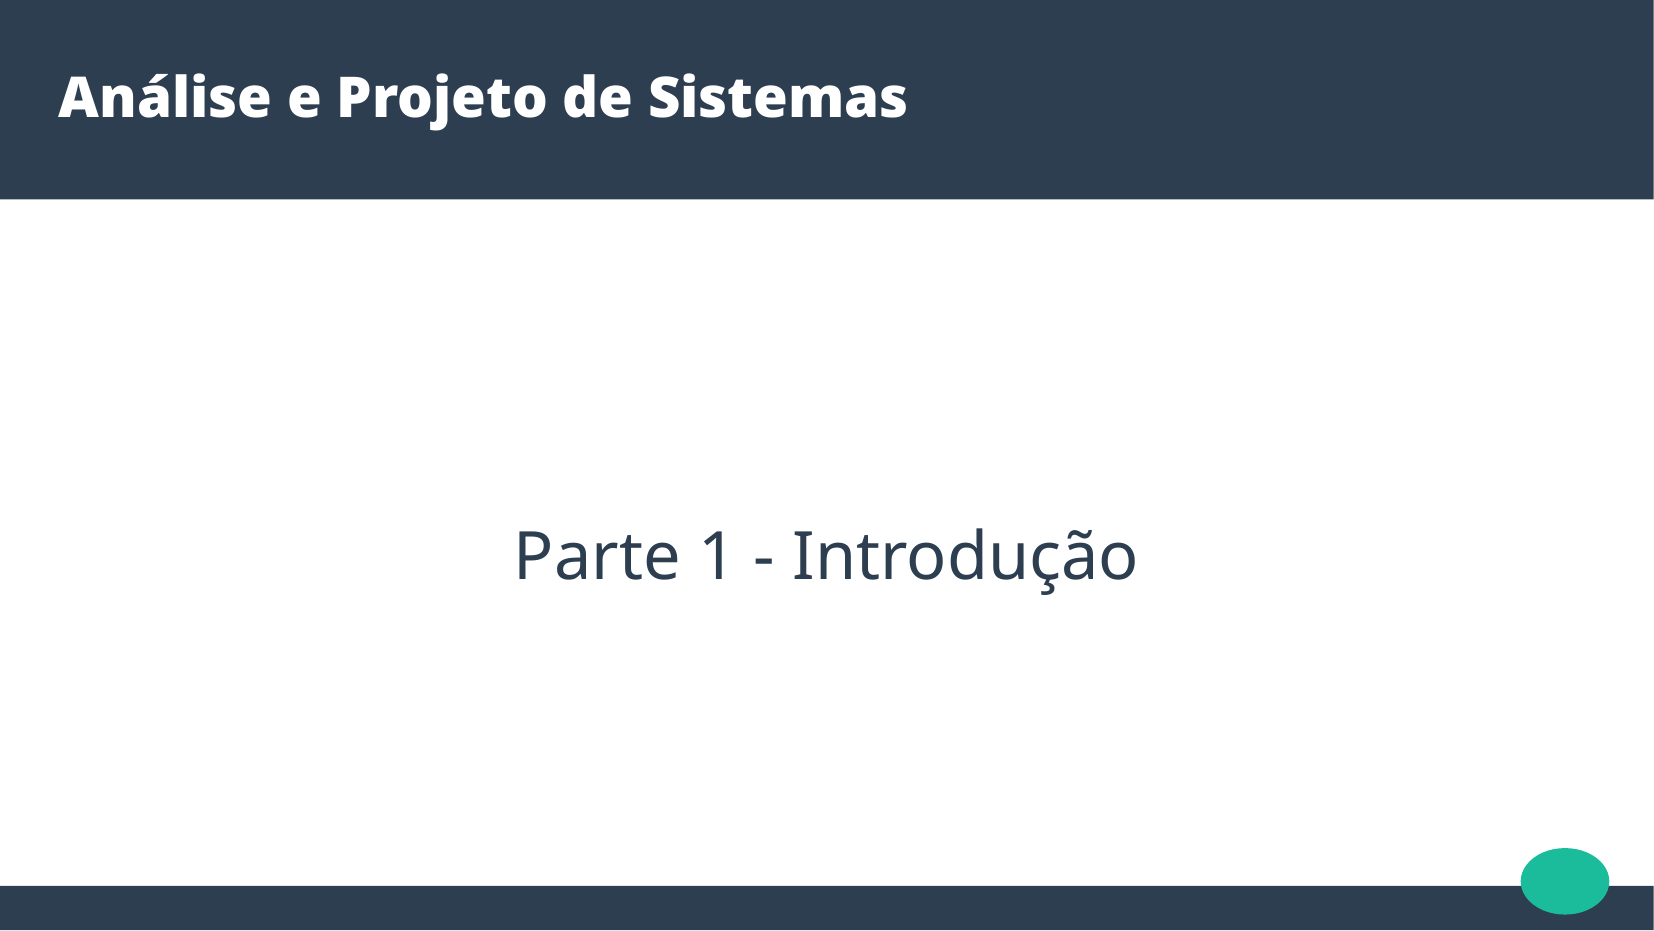

# Análise e Projeto de Sistemas
Parte 1 - Introdução